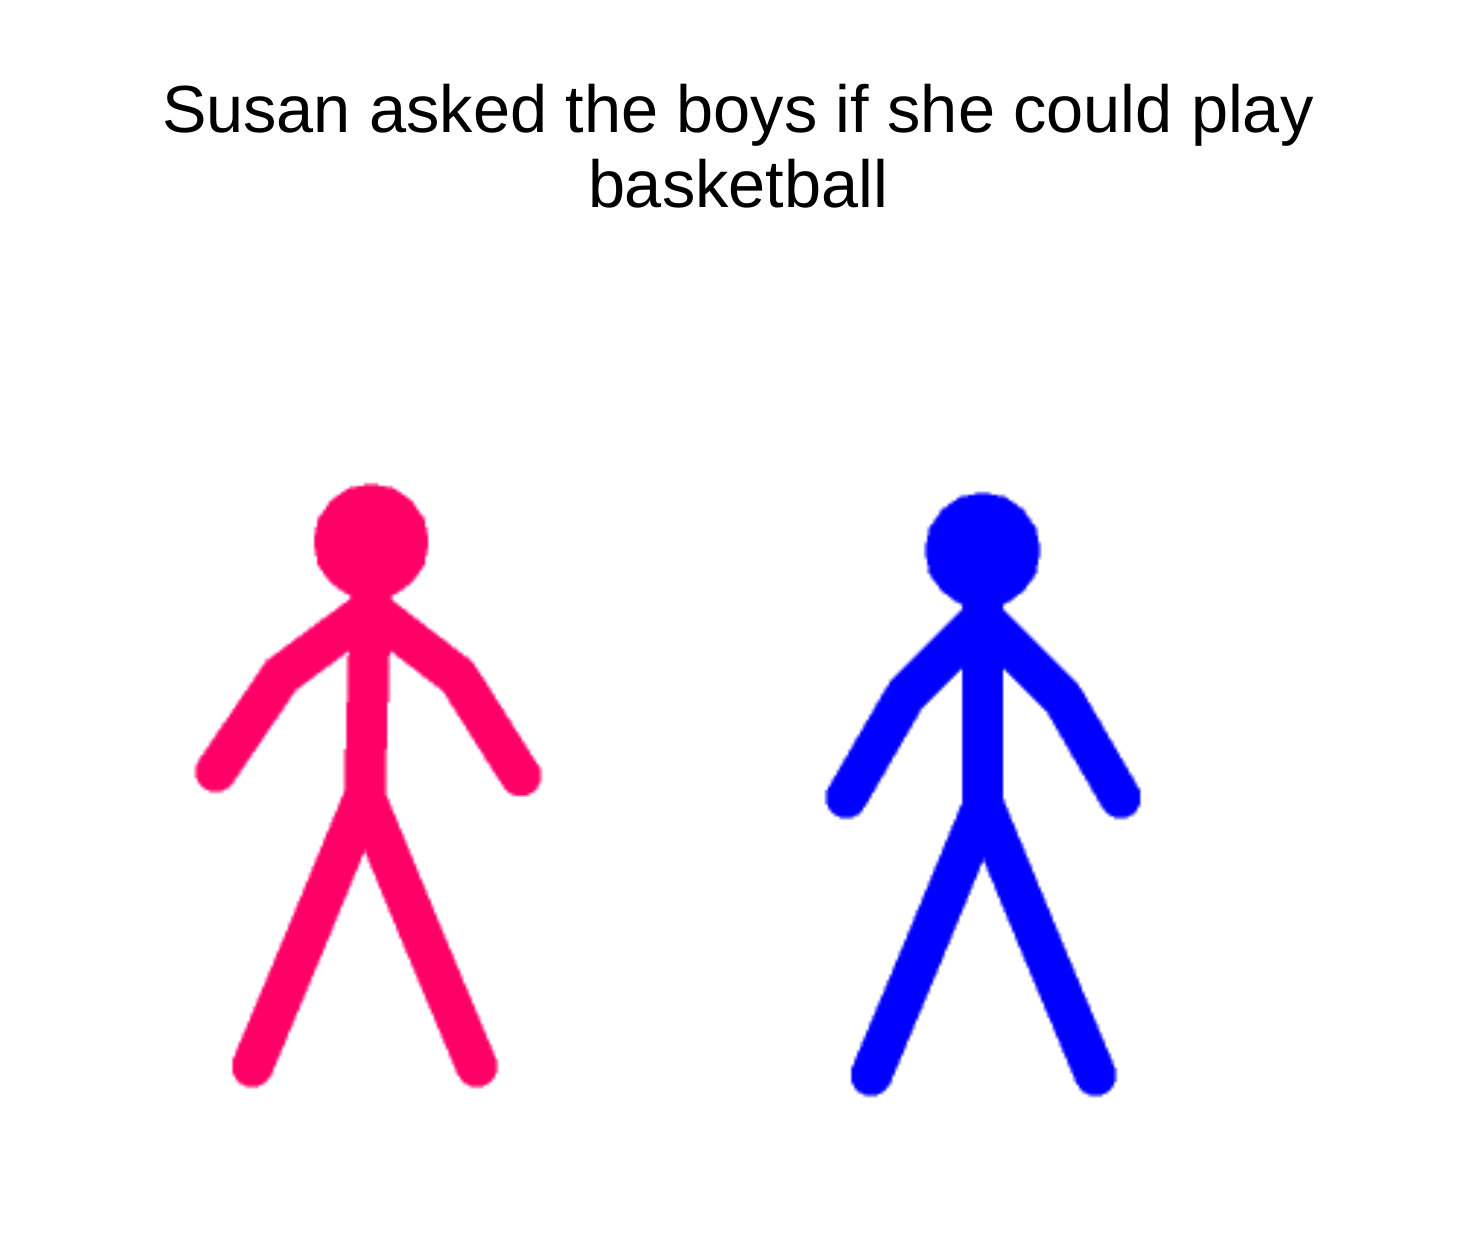

# Susan asked the boys if she could play basketball